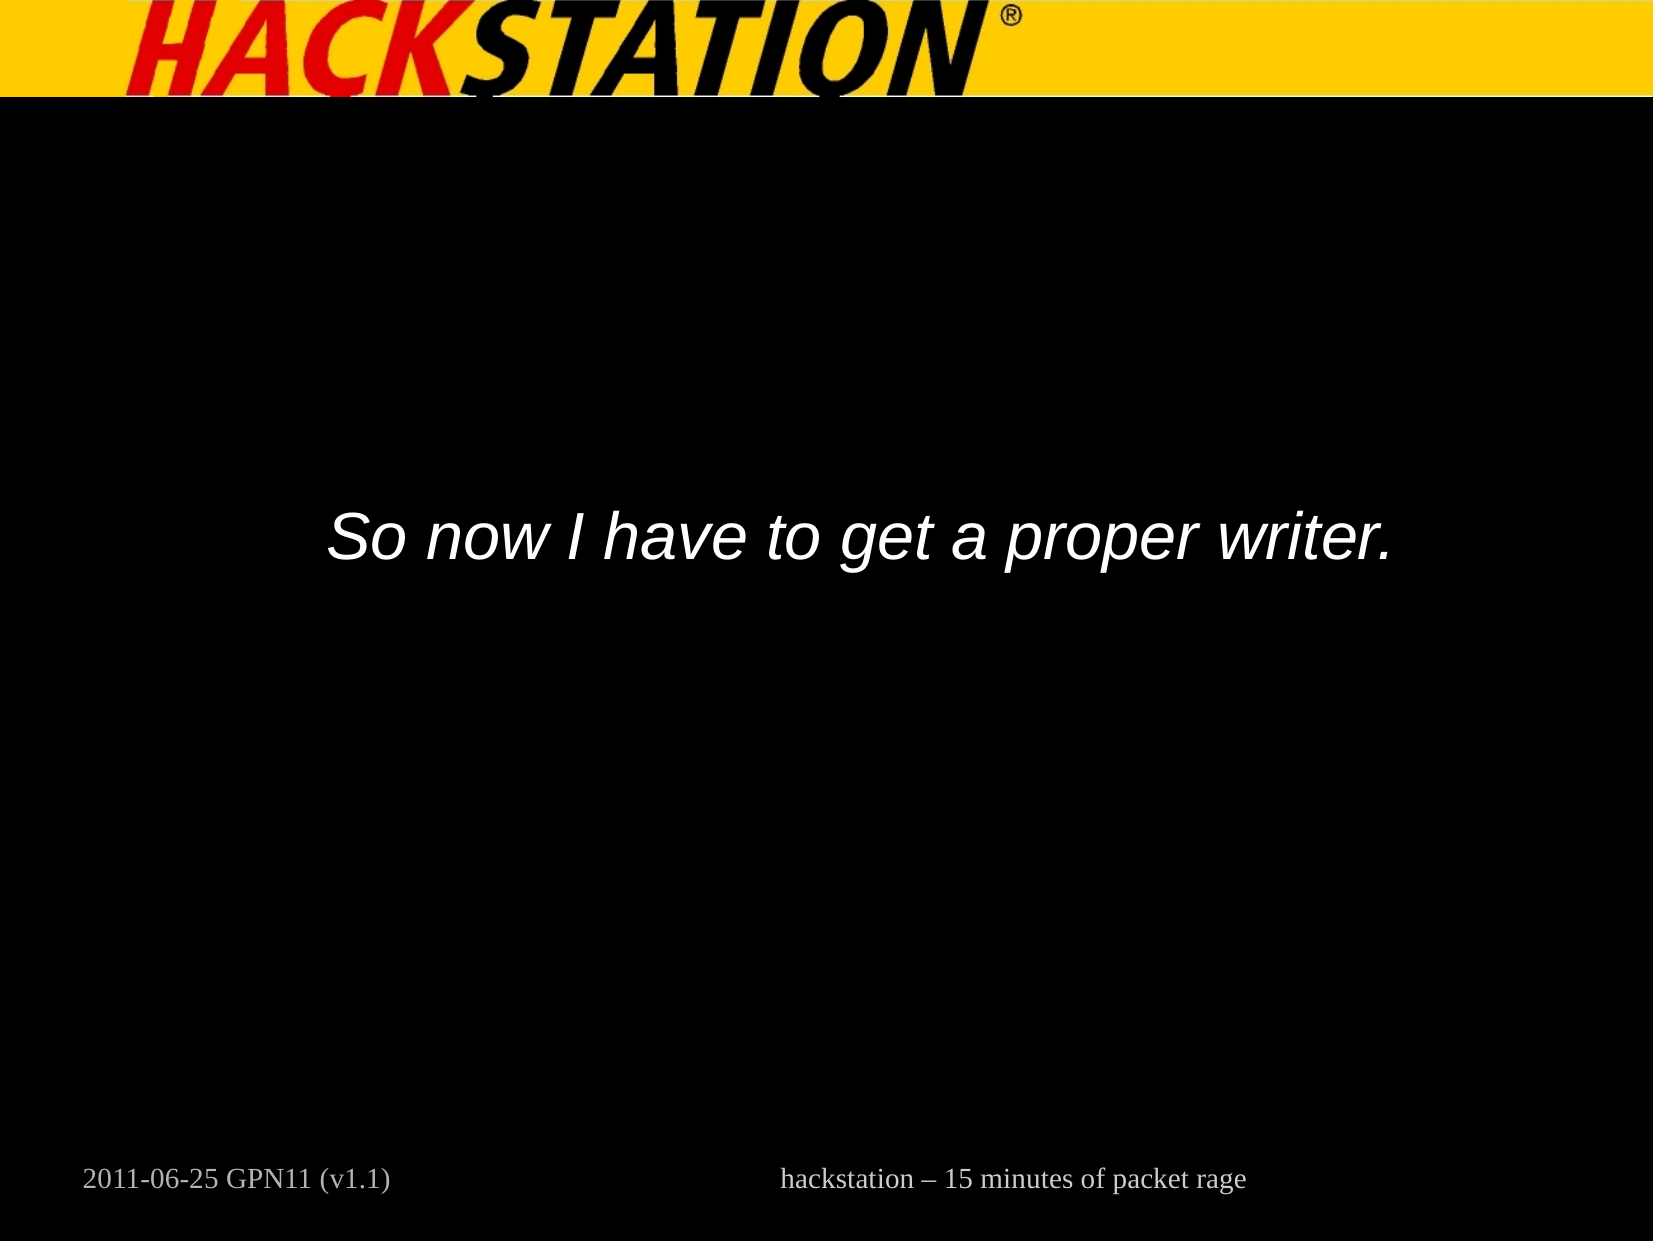

# So now I have to get a proper writer.